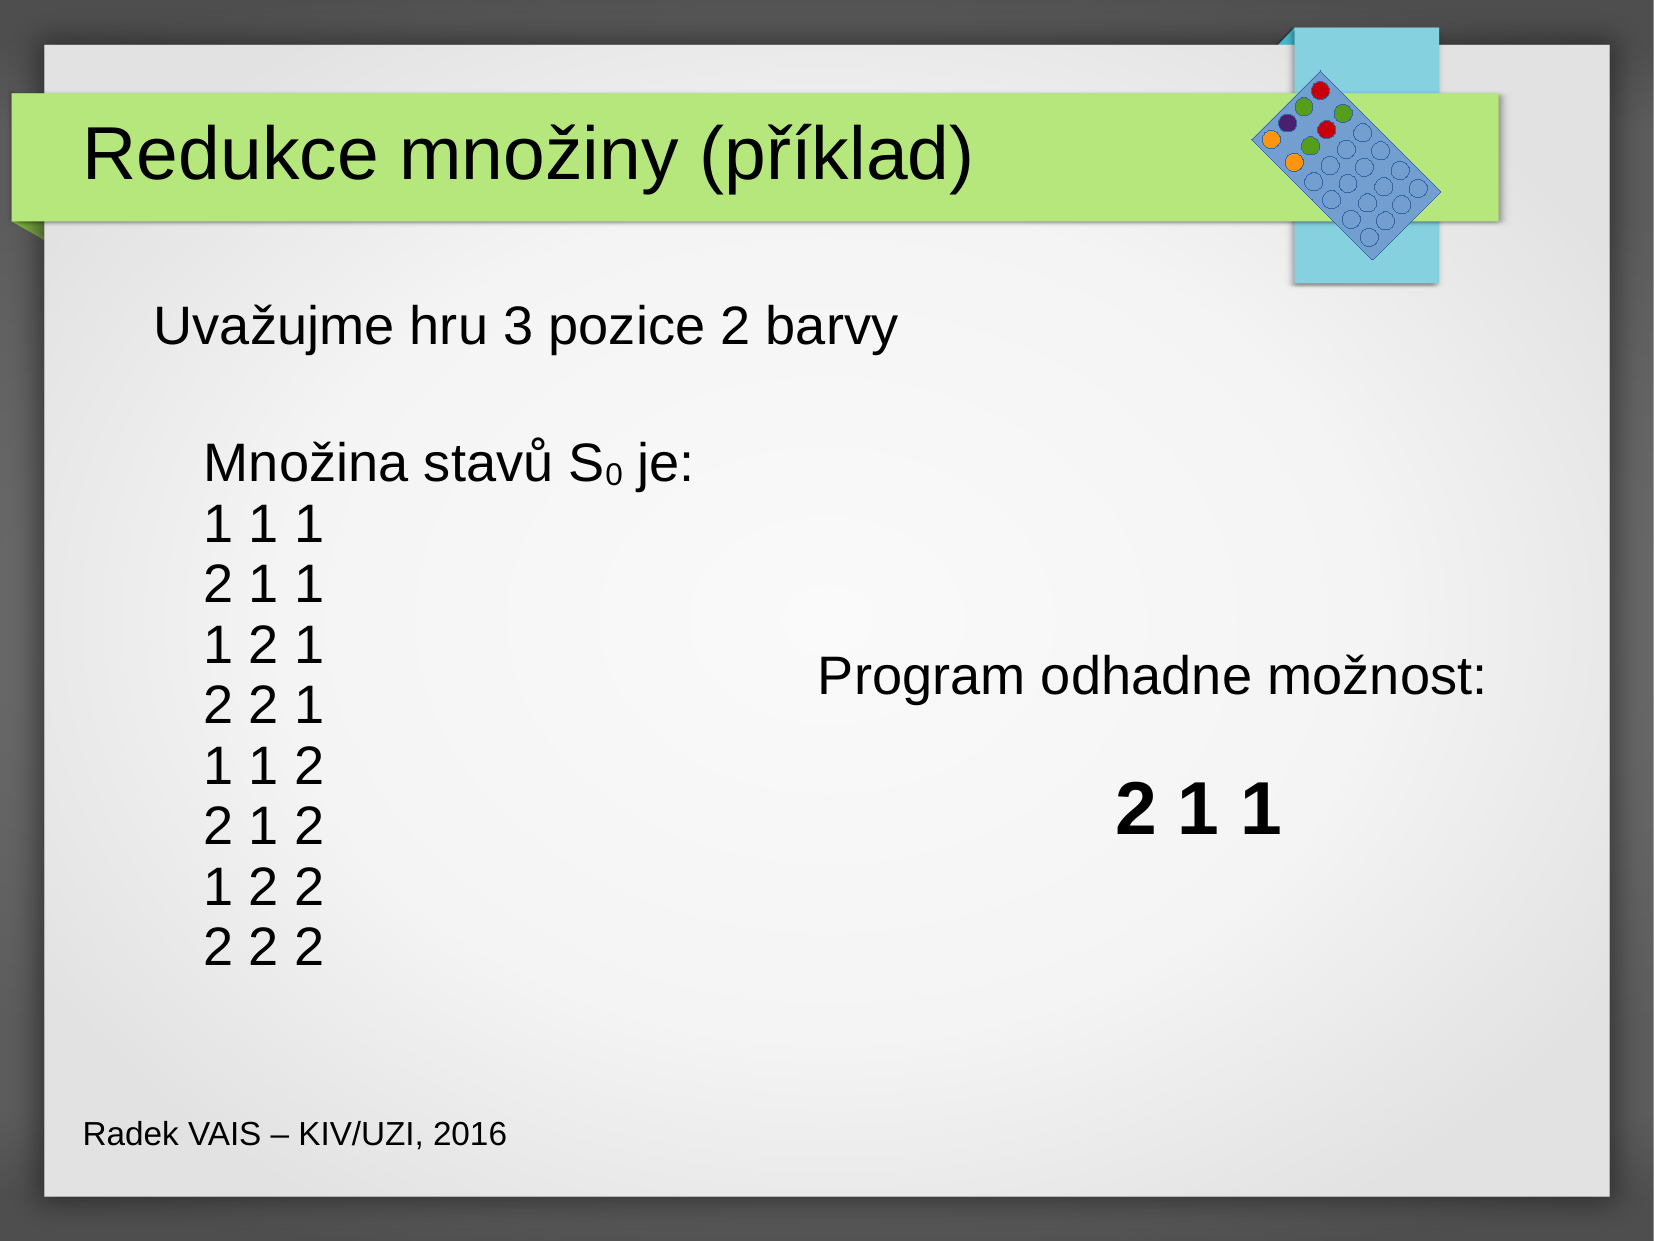

# Redukce množiny (příklad)
Uvažujme hru 3 pozice 2 barvy
Množina stavů S0 je:
1 1 1
2 1 1
1 2 1
2 2 1
1 1 2
2 1 2
1 2 2
2 2 2
Program odhadne možnost:
2 1 1
Radek VAIS – KIV/UZI, 2016